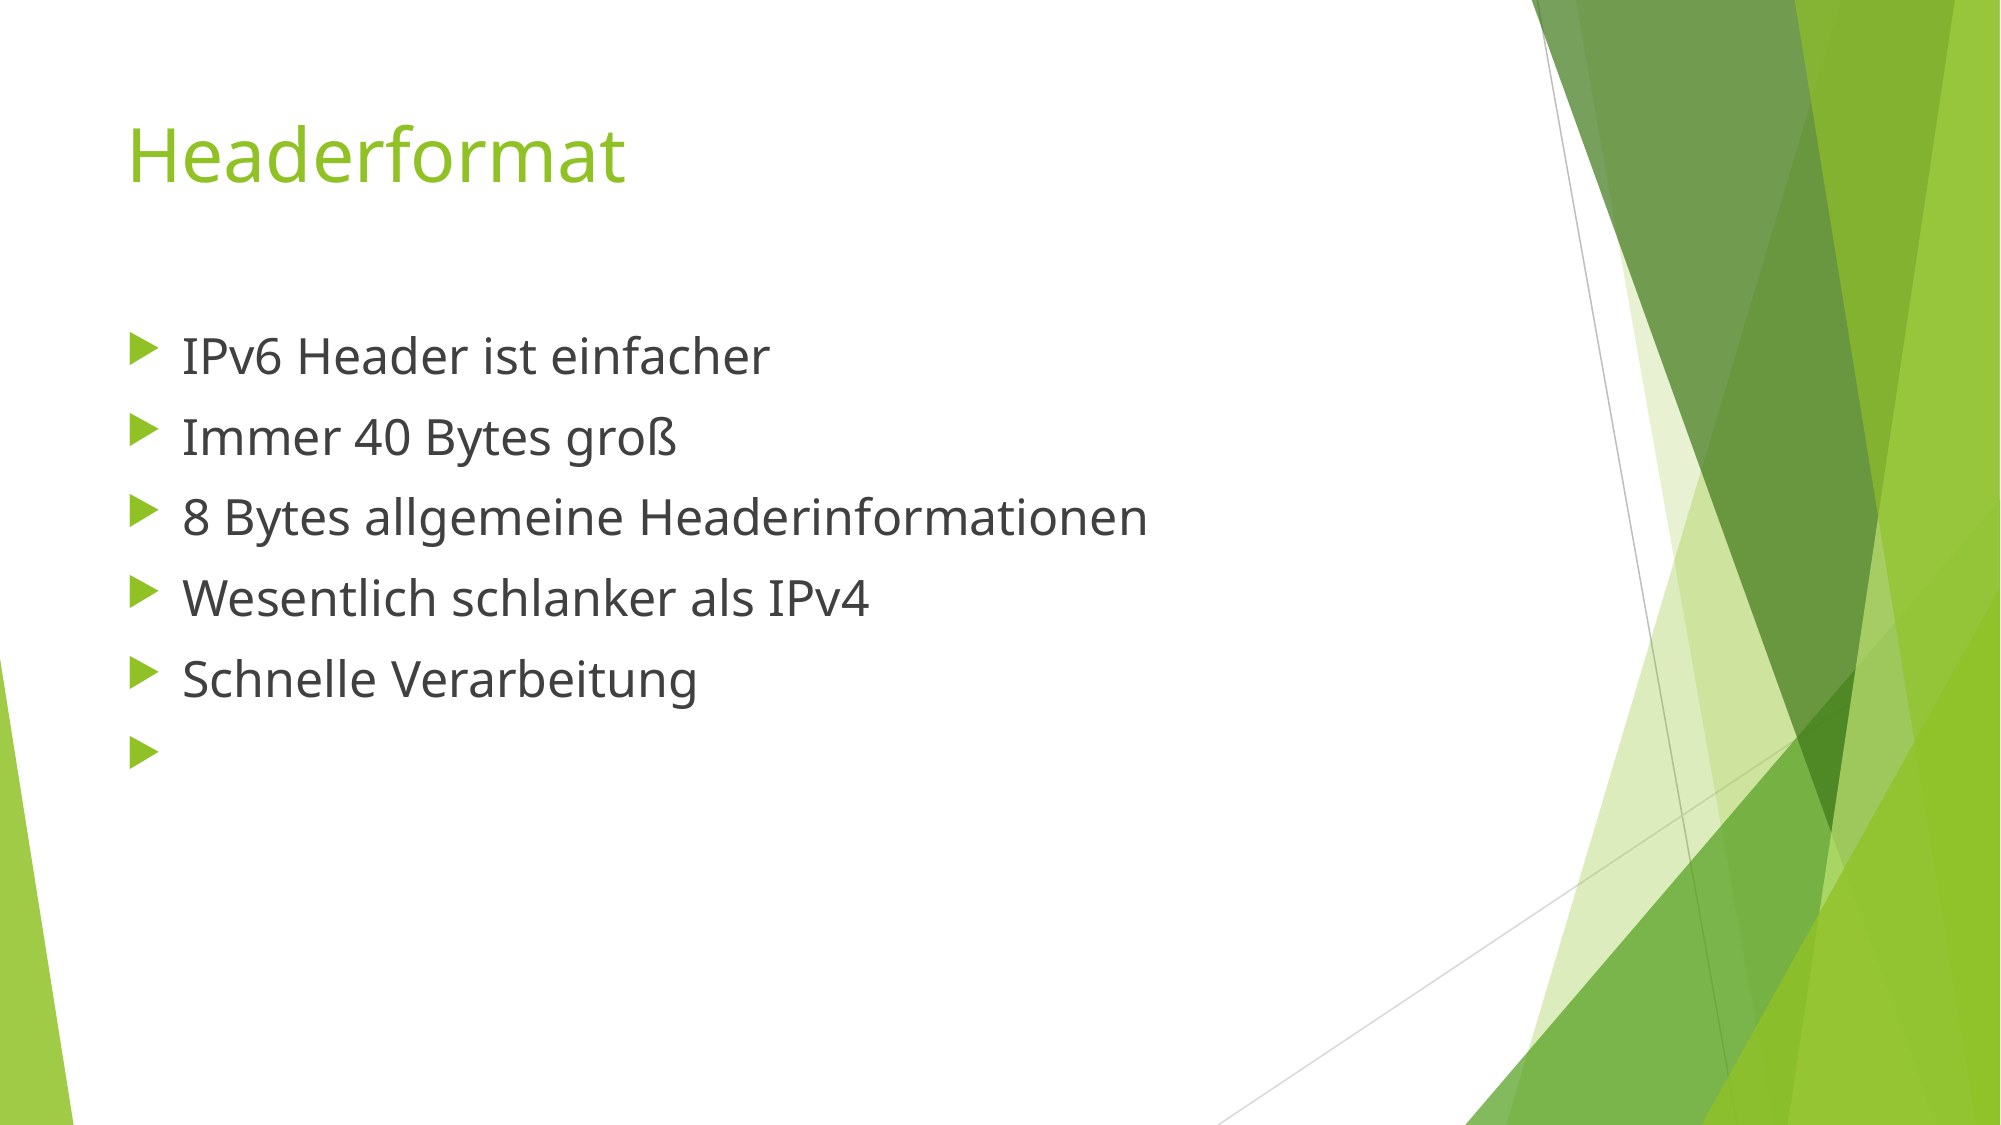

# Headerformat
IPv6 Header ist einfacher
Immer 40 Bytes groß
8 Bytes allgemeine Headerinformationen
Wesentlich schlanker als IPv4
Schnelle Verarbeitung